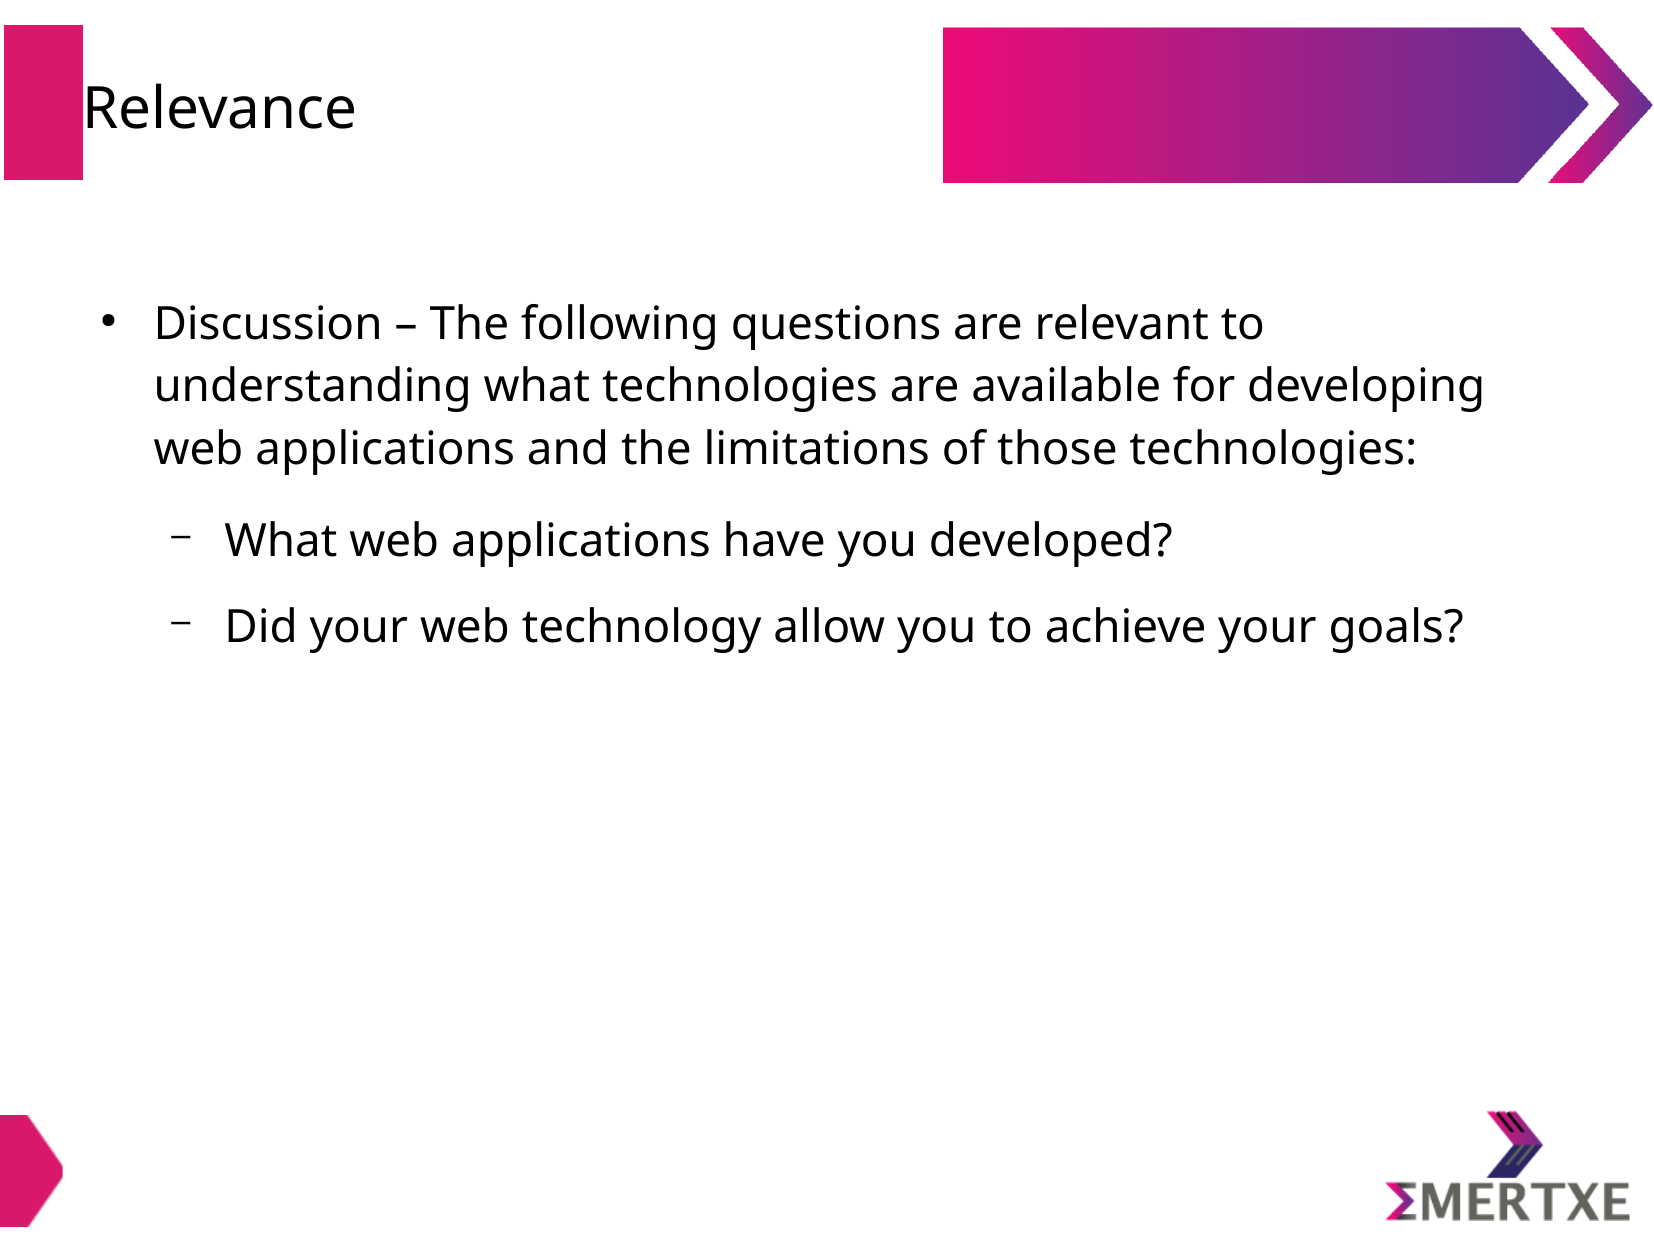

# Relevance
Discussion – The following questions are relevant to understanding what technologies are available for developing web applications and the limitations of those technologies:
What web applications have you developed?
Did your web technology allow you to achieve your goals?